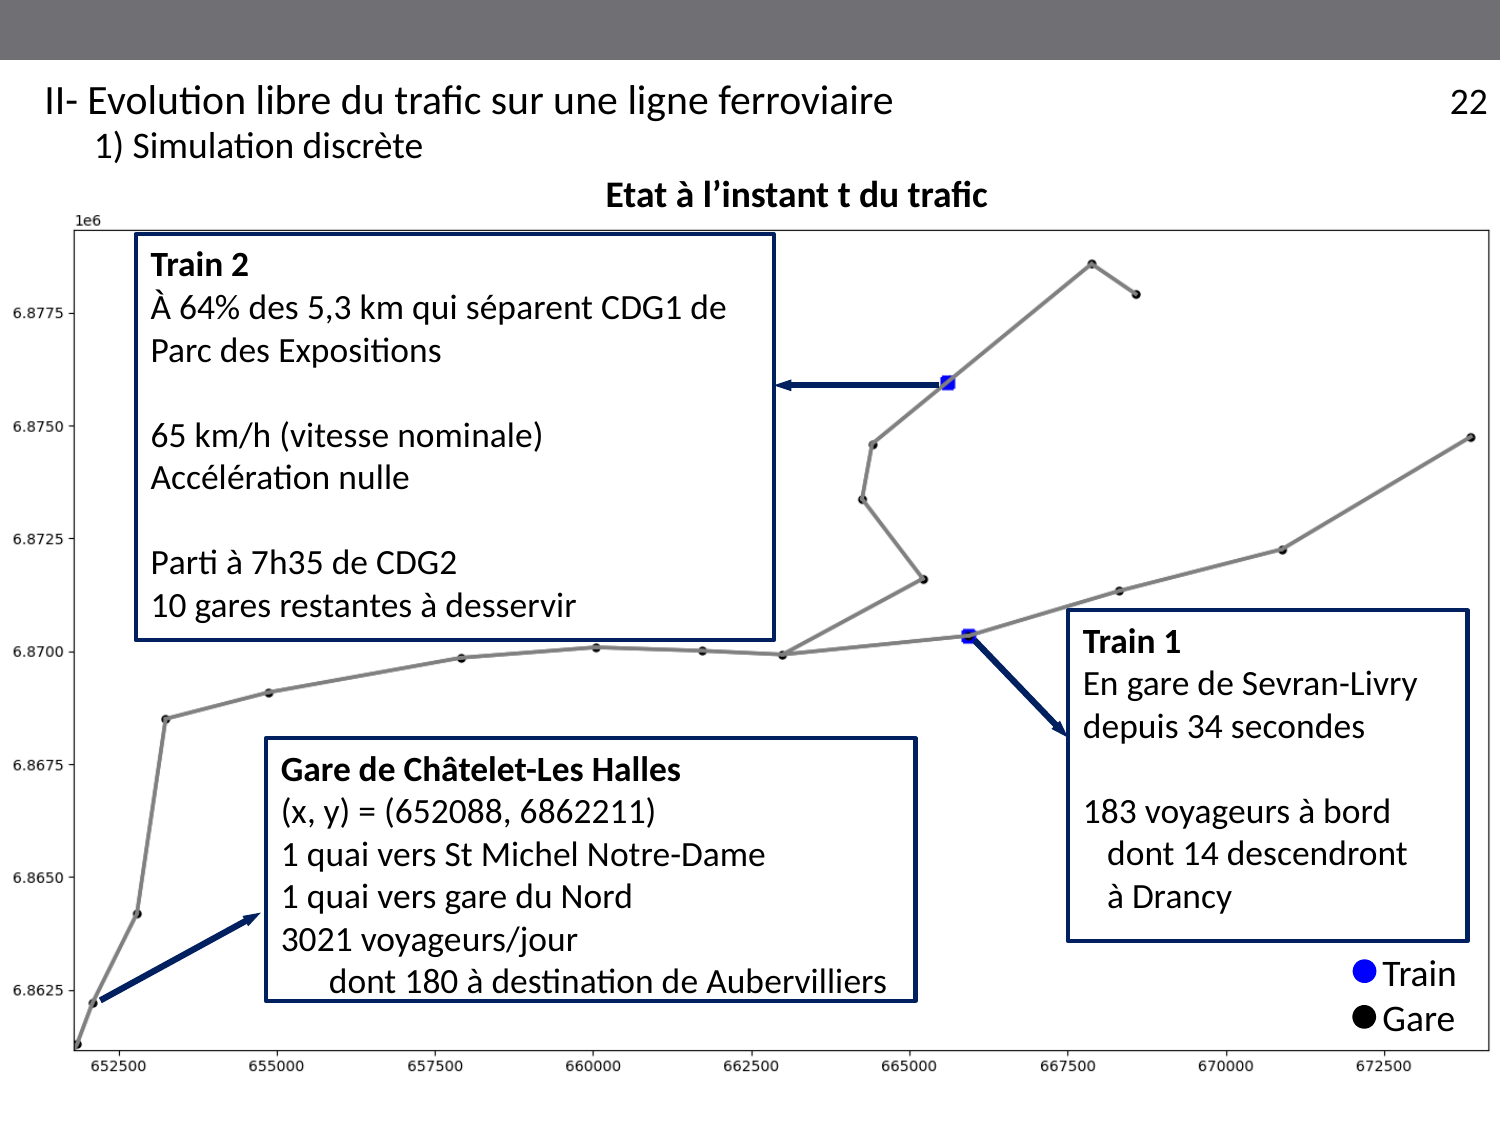

II- Evolution libre du trafic sur une ligne ferroviaire
22
1) Simulation discrète
Etat à l’instant t du trafic
Train 2
À 64% des 5,3 km qui séparent CDG1 de Parc des Expositions
65 km/h (vitesse nominale)
Accélération nulle
Parti à 7h35 de CDG2
10 gares restantes à desservir
Train 1
En gare de Sevran-Livry depuis 34 secondes
183 voyageurs à bord
 dont 14 descendront
 à Drancy
Gare de Châtelet-Les Halles
(x, y) = (652088, 6862211)
1 quai vers St Michel Notre-Dame
1 quai vers gare du Nord
3021 voyageurs/jour
 dont 180 à destination de Aubervilliers
Train
Gare